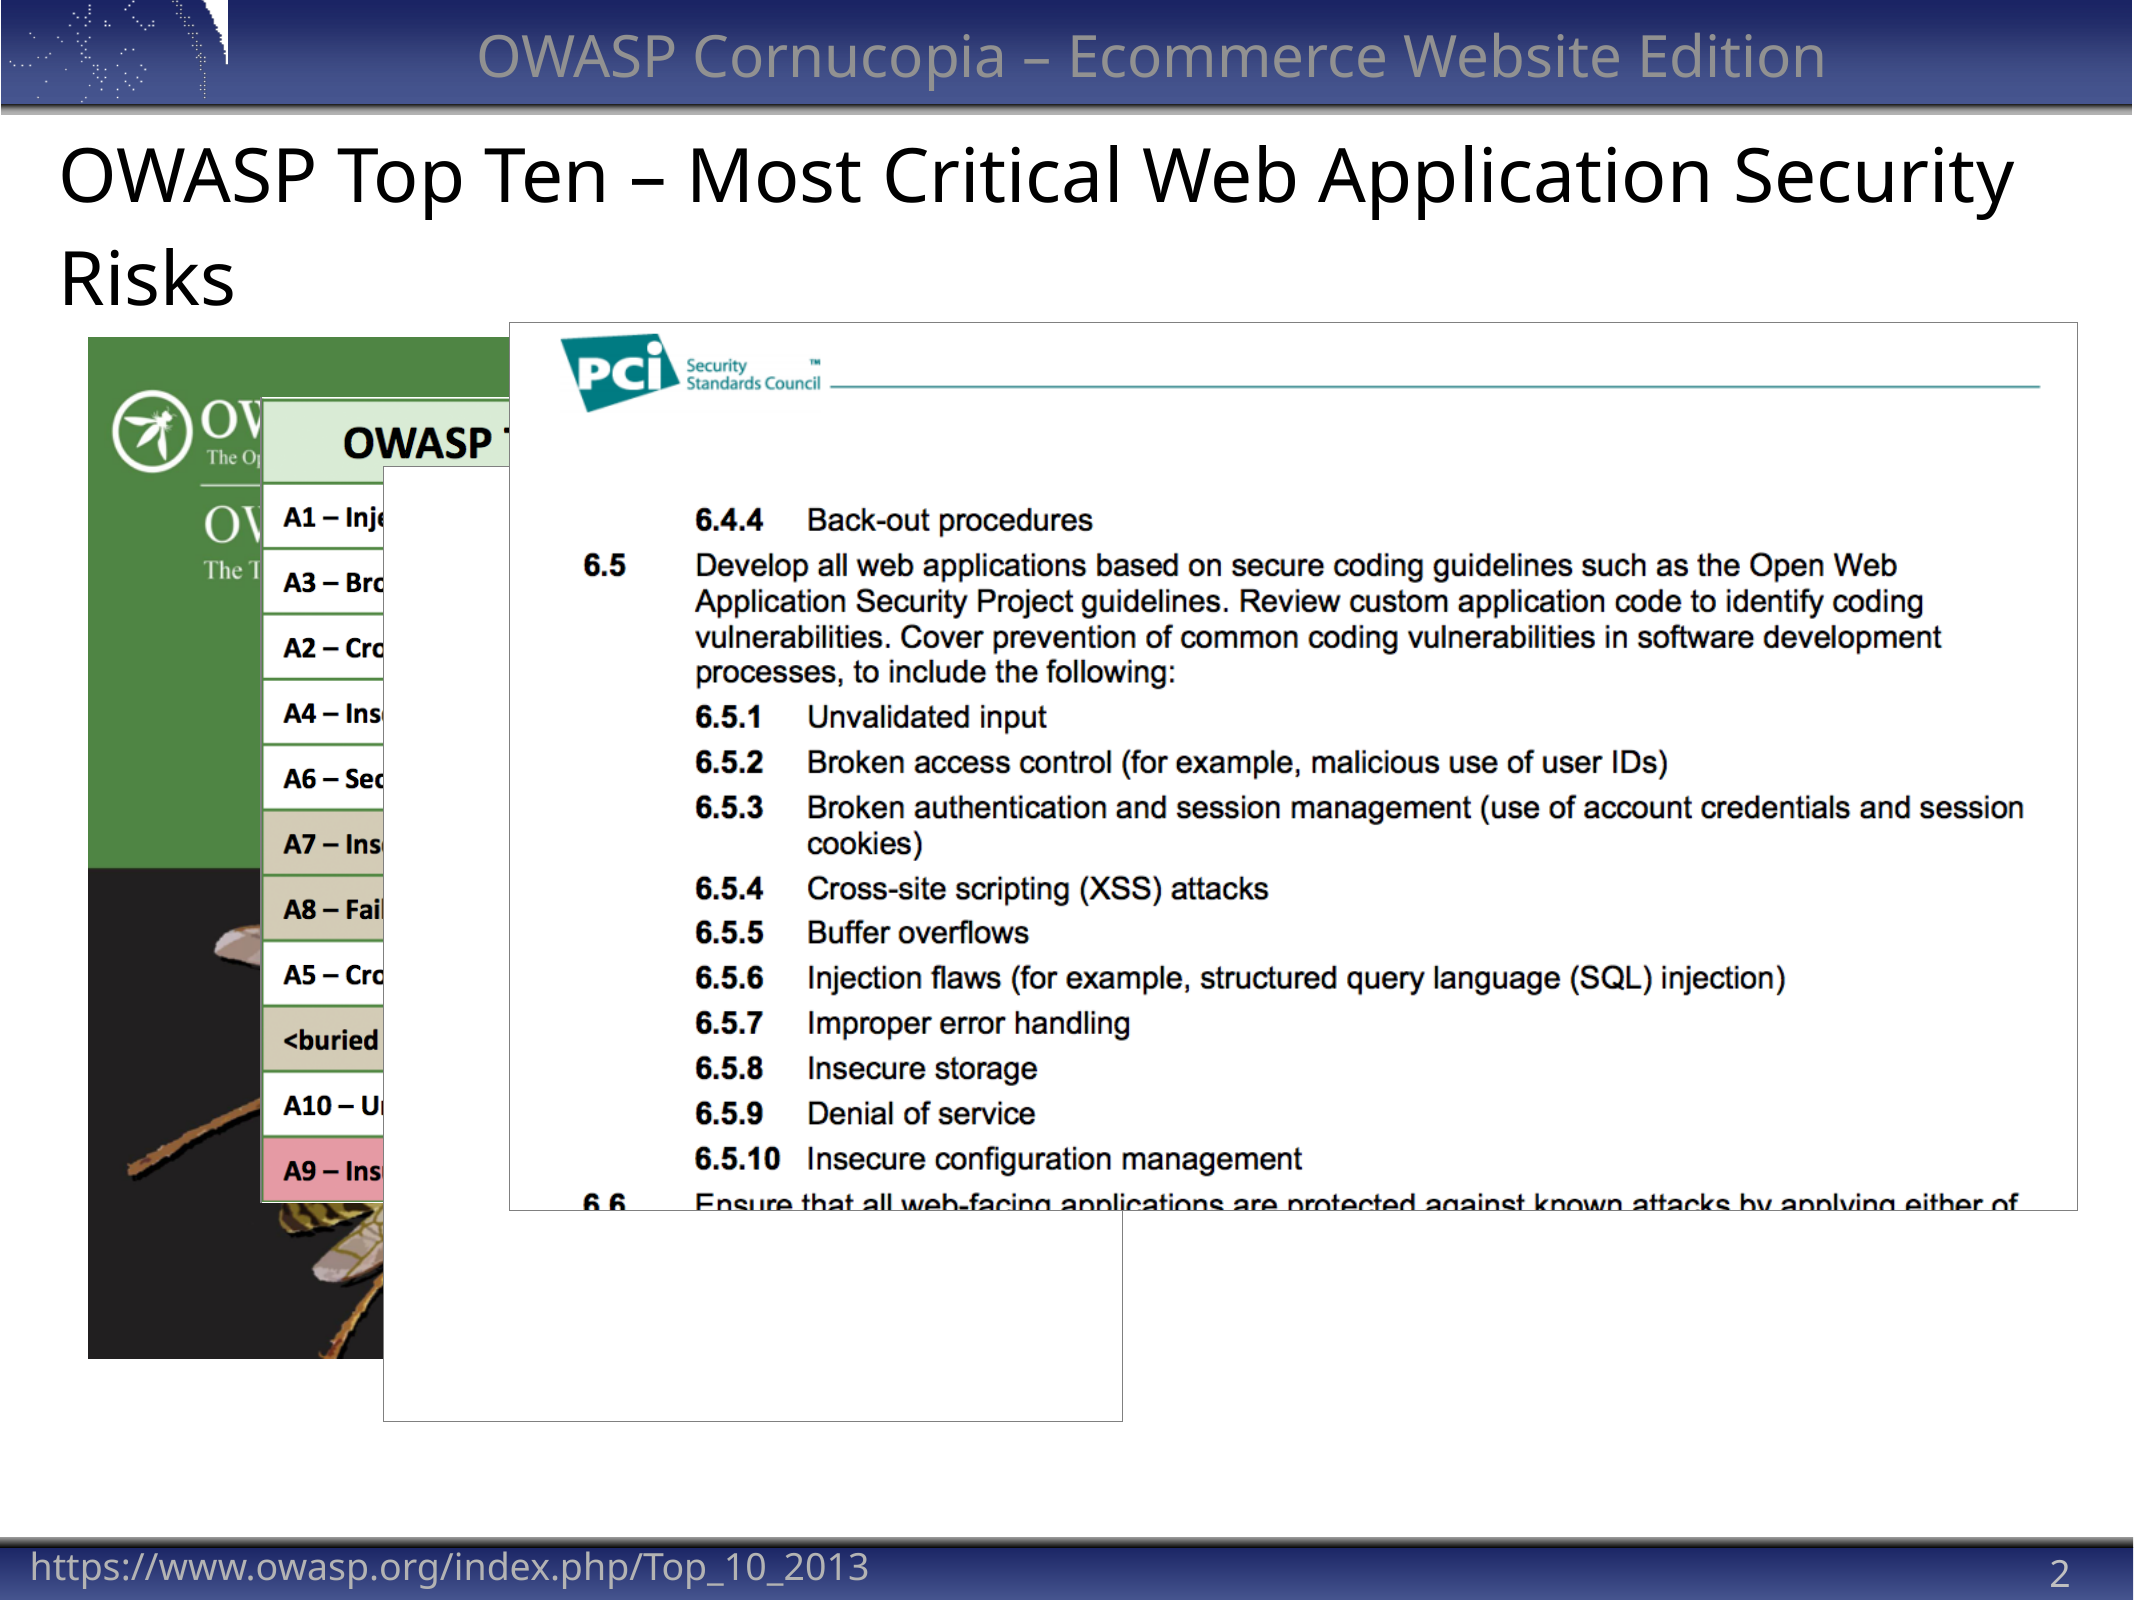

# OWASP Top Ten – Most Critical Web Application Security Risks
https://www.owasp.org/index.php/Top_10_2013